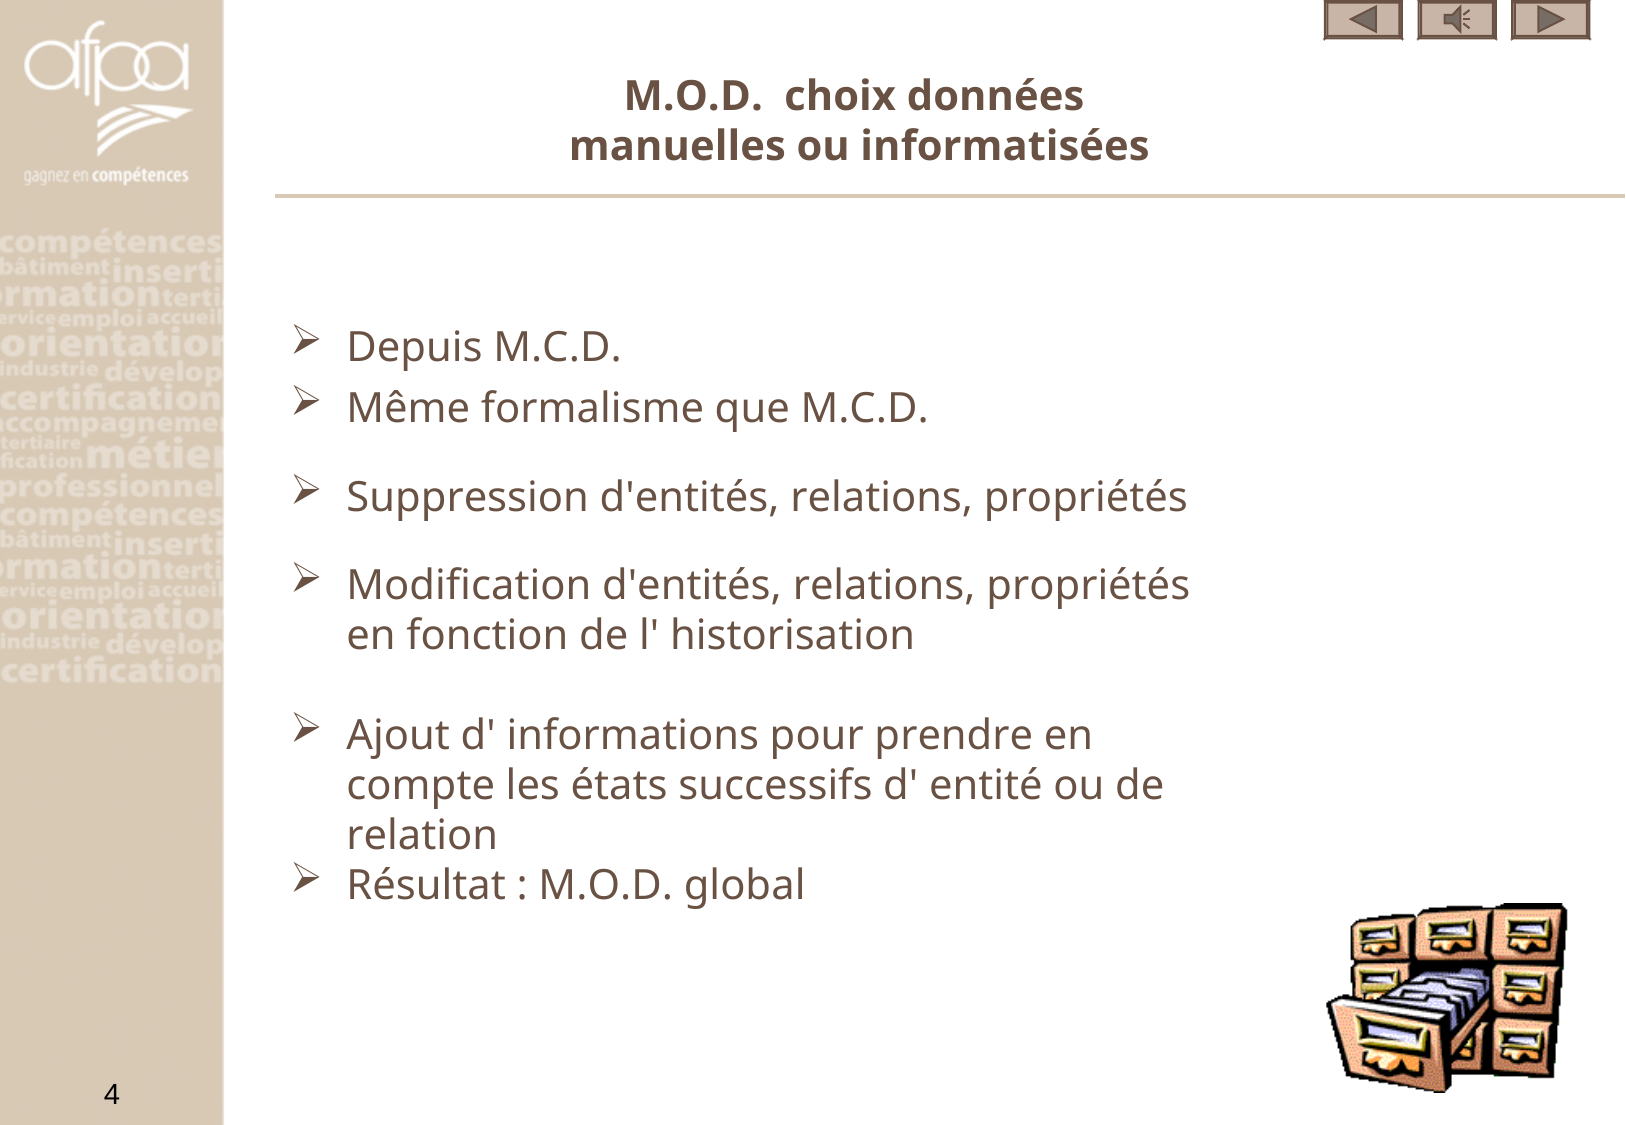

# M.O.D. choix données manuelles ou informatisées
Depuis M.C.D.
Même formalisme que M.C.D.
Suppression d'entités, relations, propriétés
Modification d'entités, relations, propriétés en fonction de l' historisation
Ajout d' informations pour prendre en compte les états successifs d' entité ou de relation
Résultat : M.O.D. global